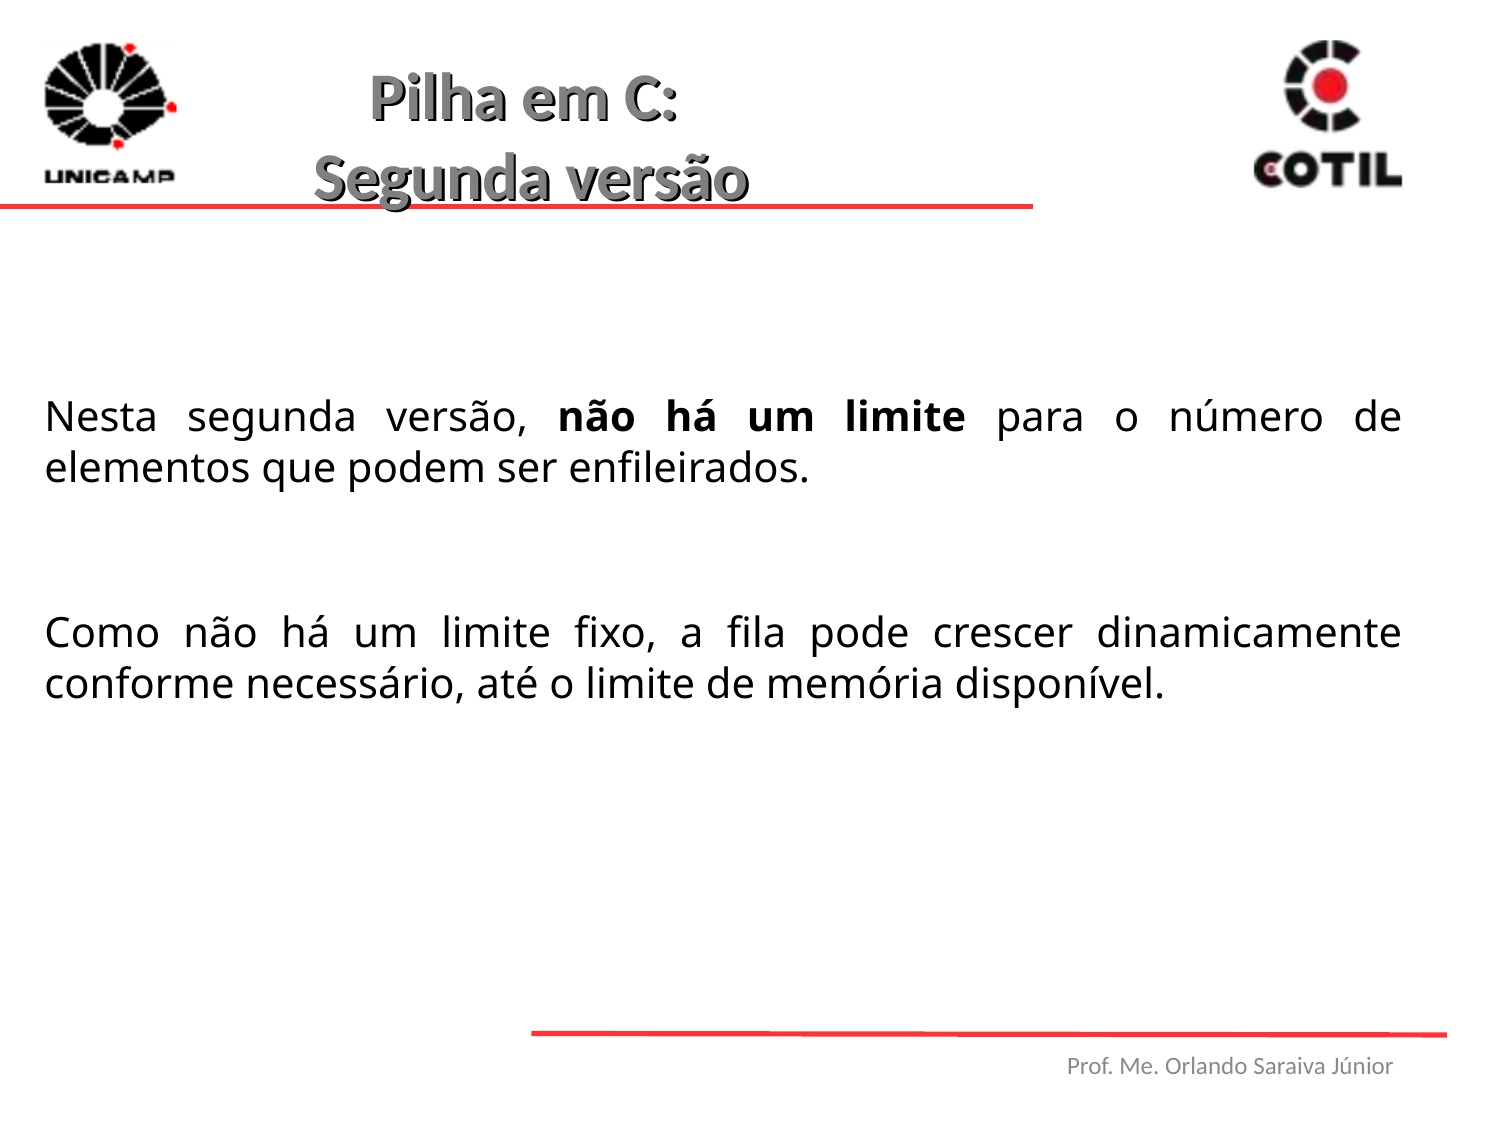

# Pilha em C: Segunda versão
Nesta segunda versão, não há um limite para o número de elementos que podem ser enfileirados.
Como não há um limite fixo, a fila pode crescer dinamicamente conforme necessário, até o limite de memória disponível.